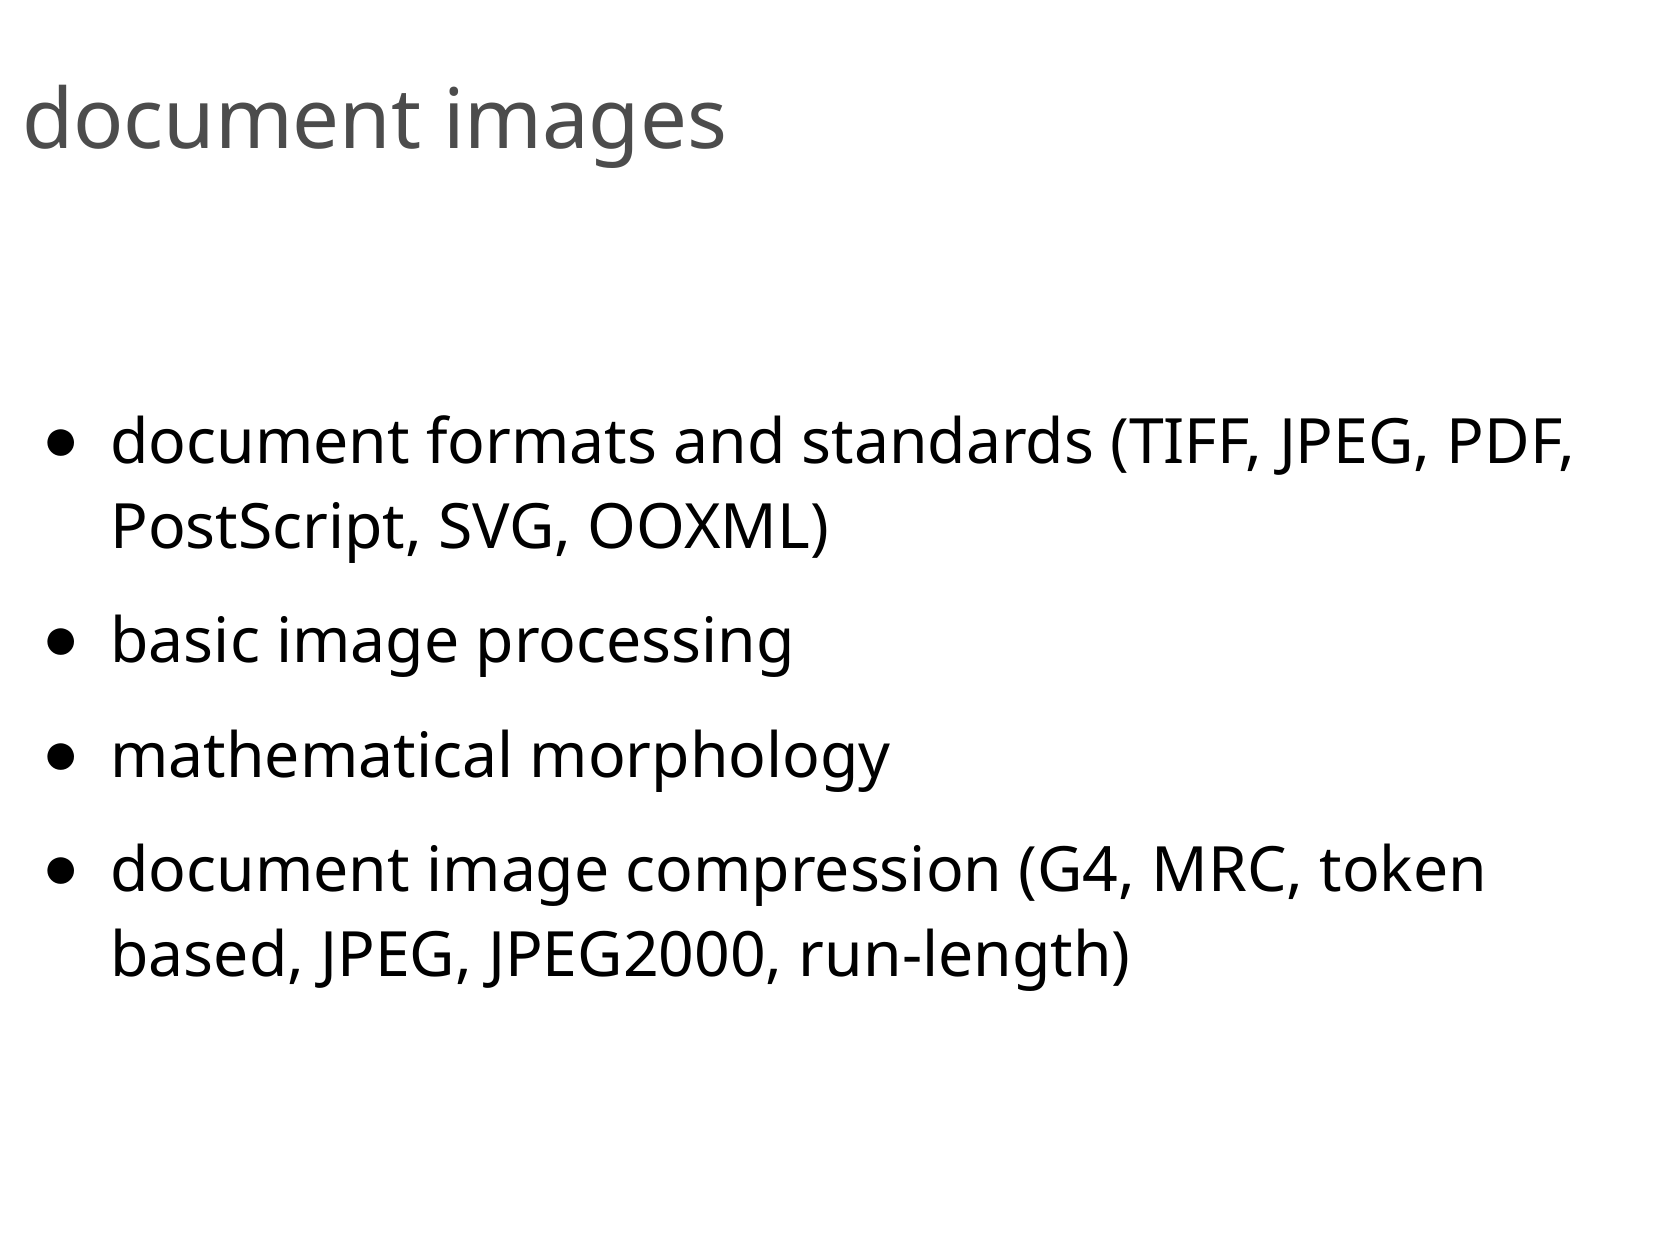

# document images
document formats and standards (TIFF, JPEG, PDF, PostScript, SVG, OOXML)
basic image processing
mathematical morphology
document image compression (G4, MRC, token based, JPEG, JPEG2000, run-length)